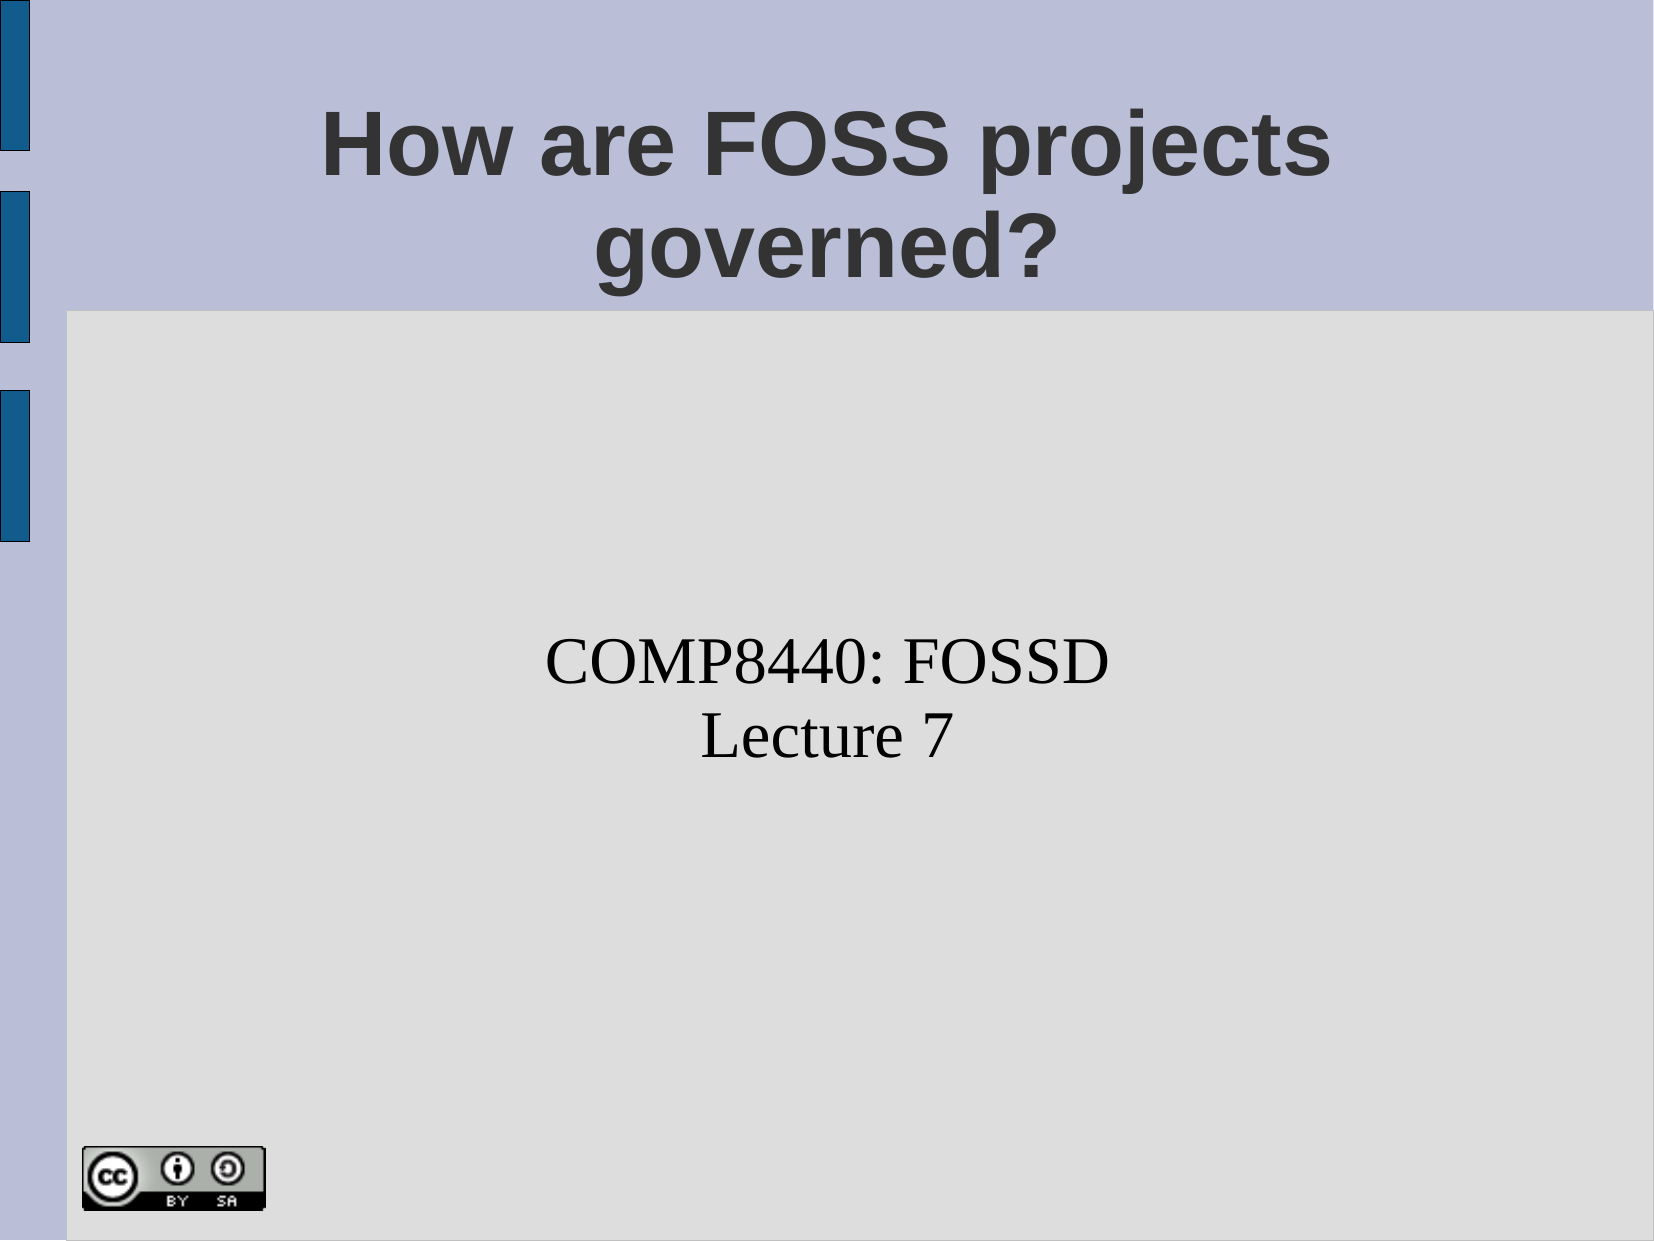

# How are FOSS projects governed?
COMP8440: FOSSD
Lecture 7